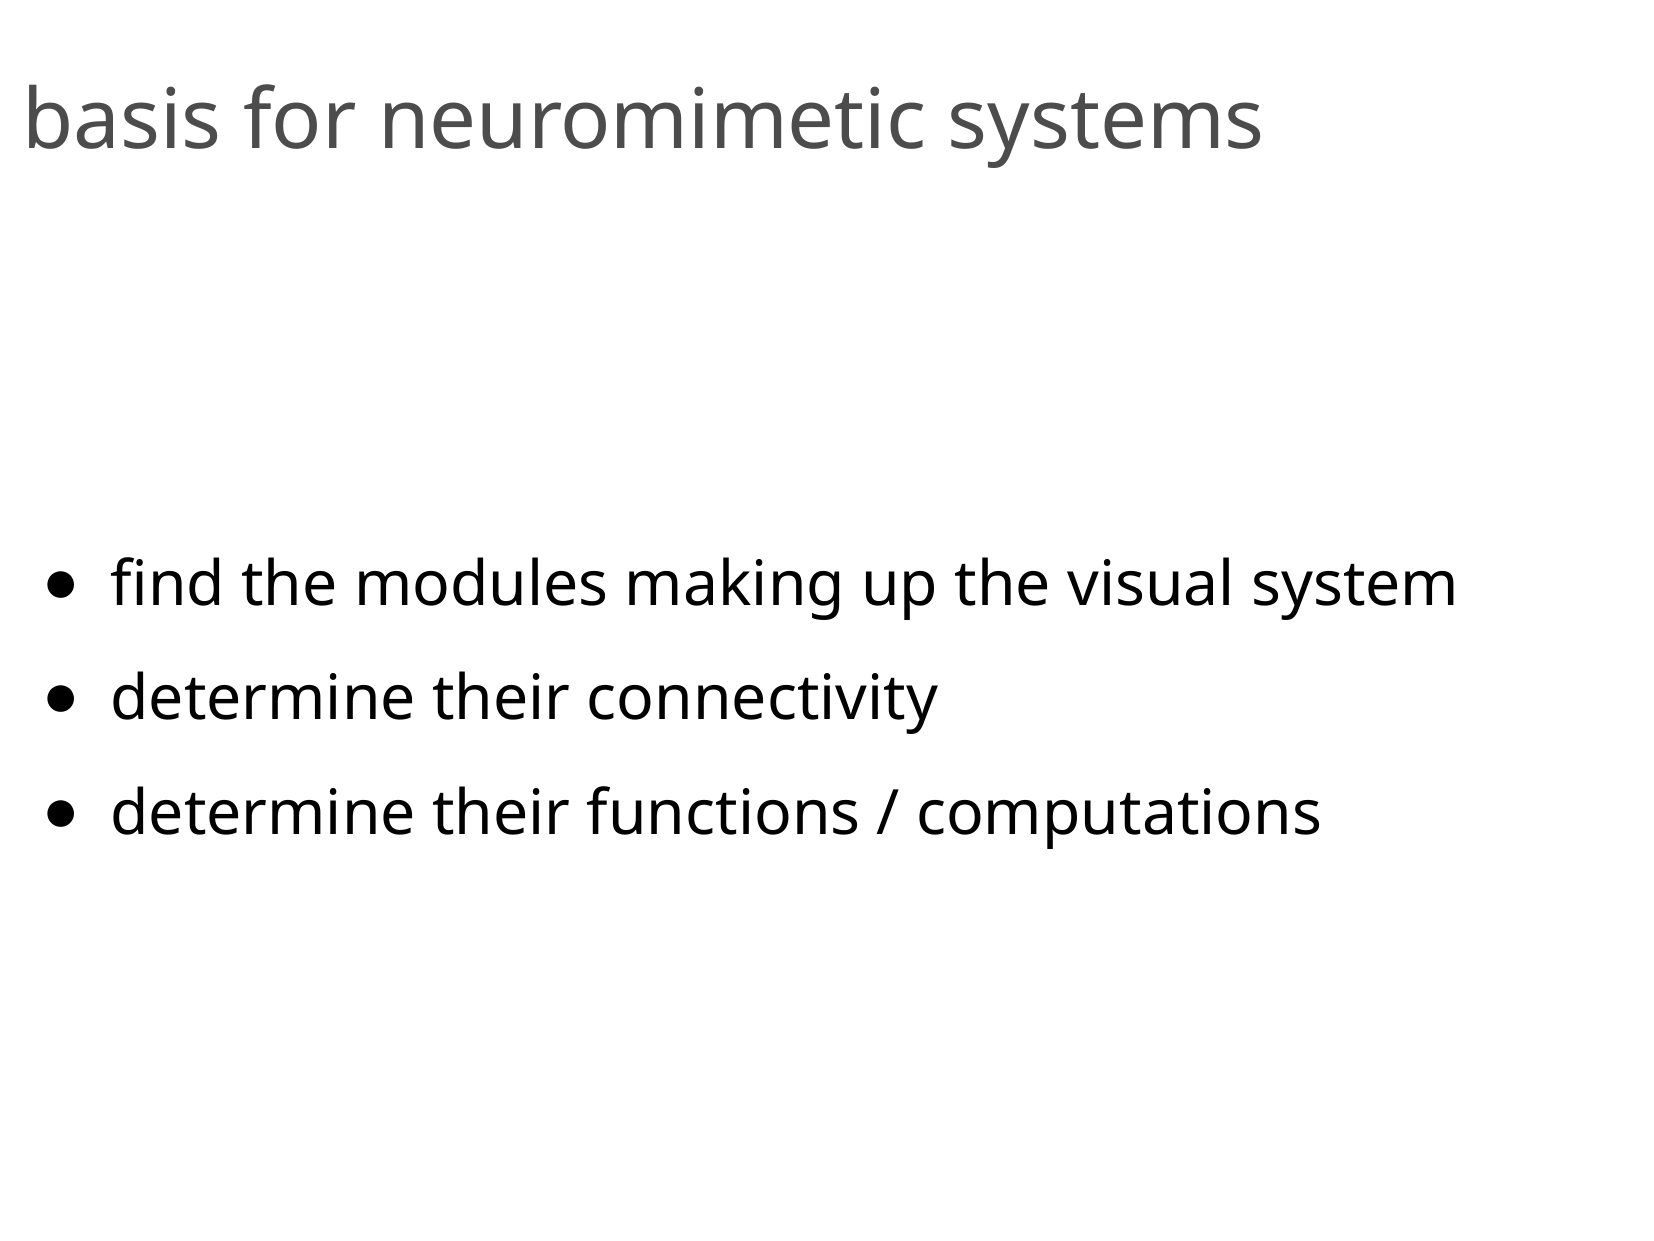

# basis for neuromimetic systems
find the modules making up the visual system
determine their connectivity
determine their functions / computations